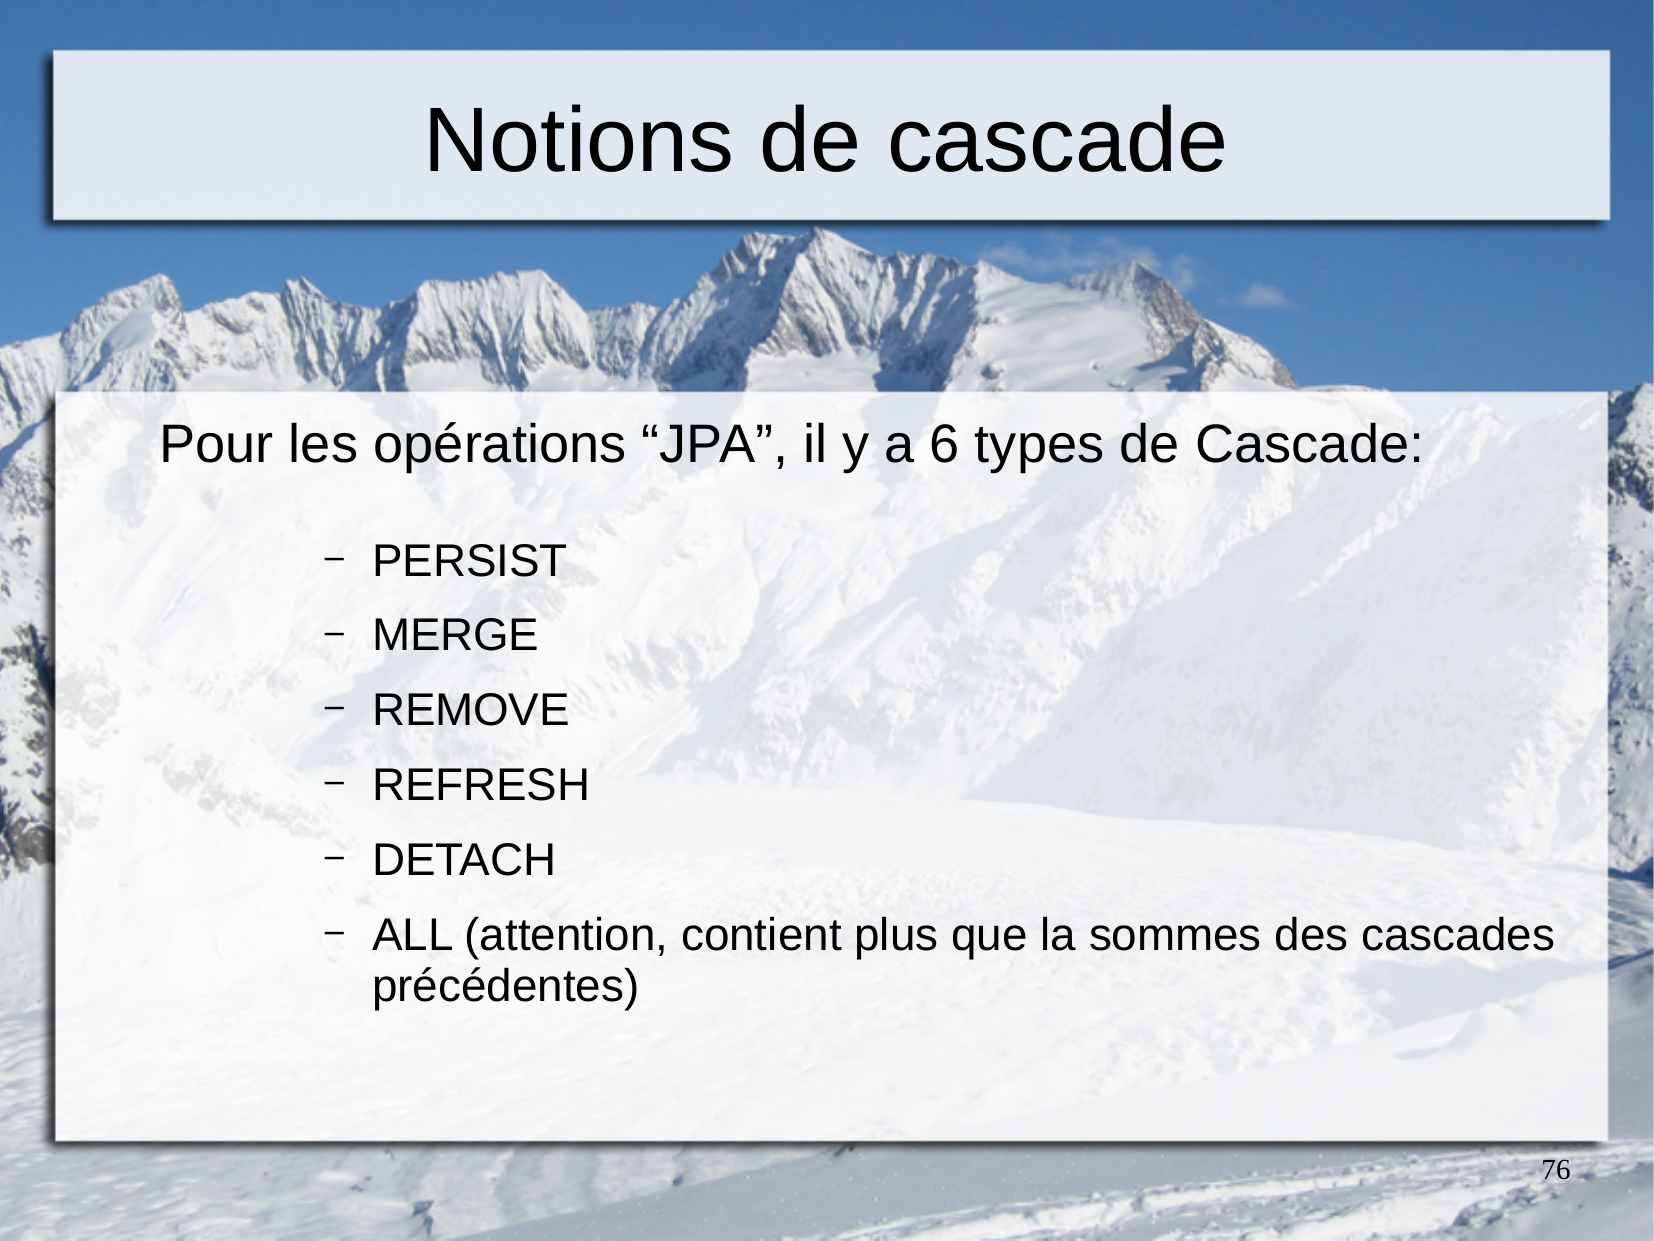

# Notions de cascade
Pour les opérations “JPA”, il y a 6 types de Cascade:
PERSIST
MERGE
REMOVE
REFRESH
DETACH
ALL (attention, contient plus que la sommes des cascades précédentes)
76